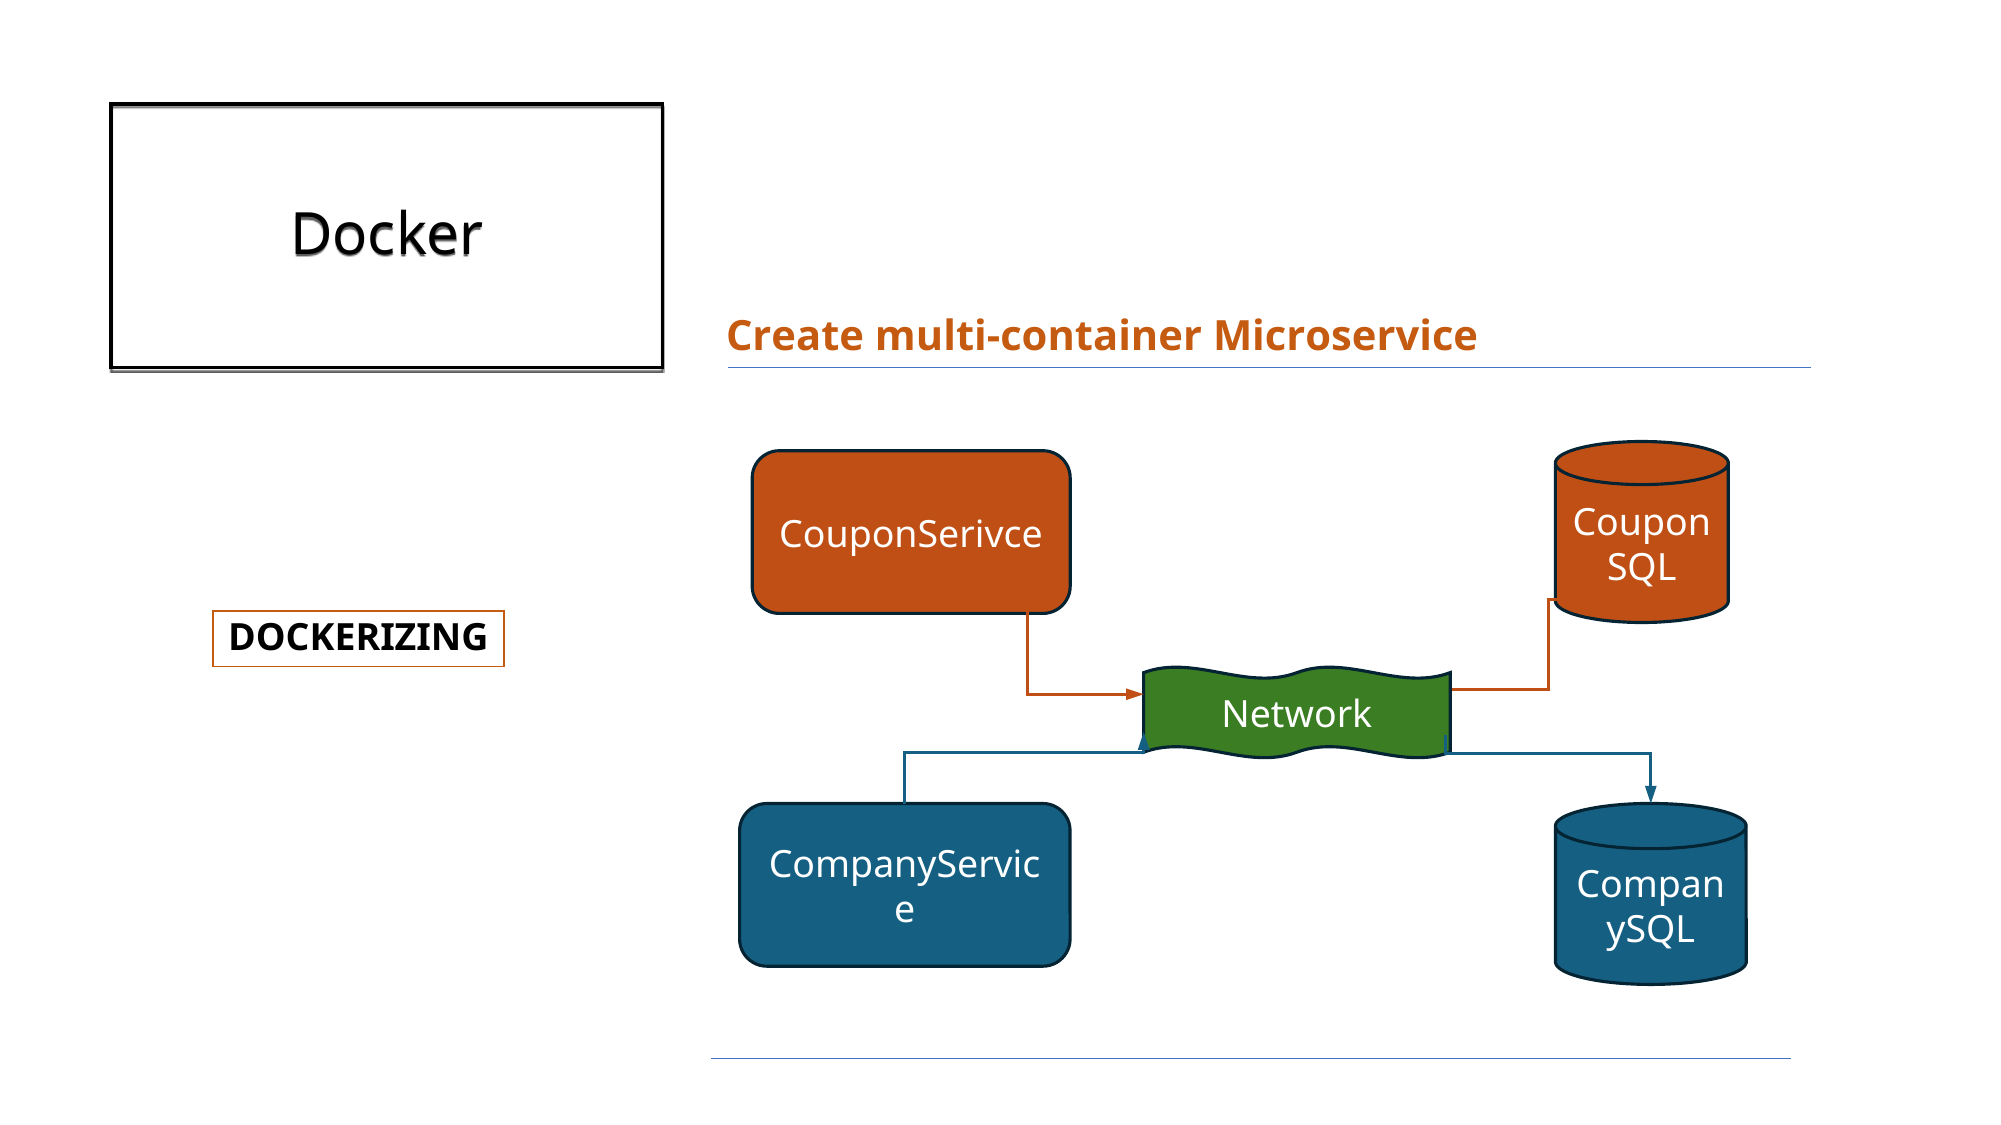

Docker
Create multi-container Microservice
CouponSQL
CouponSerivce
DOCKERIZING
Network
CompanyService
CompanySQL